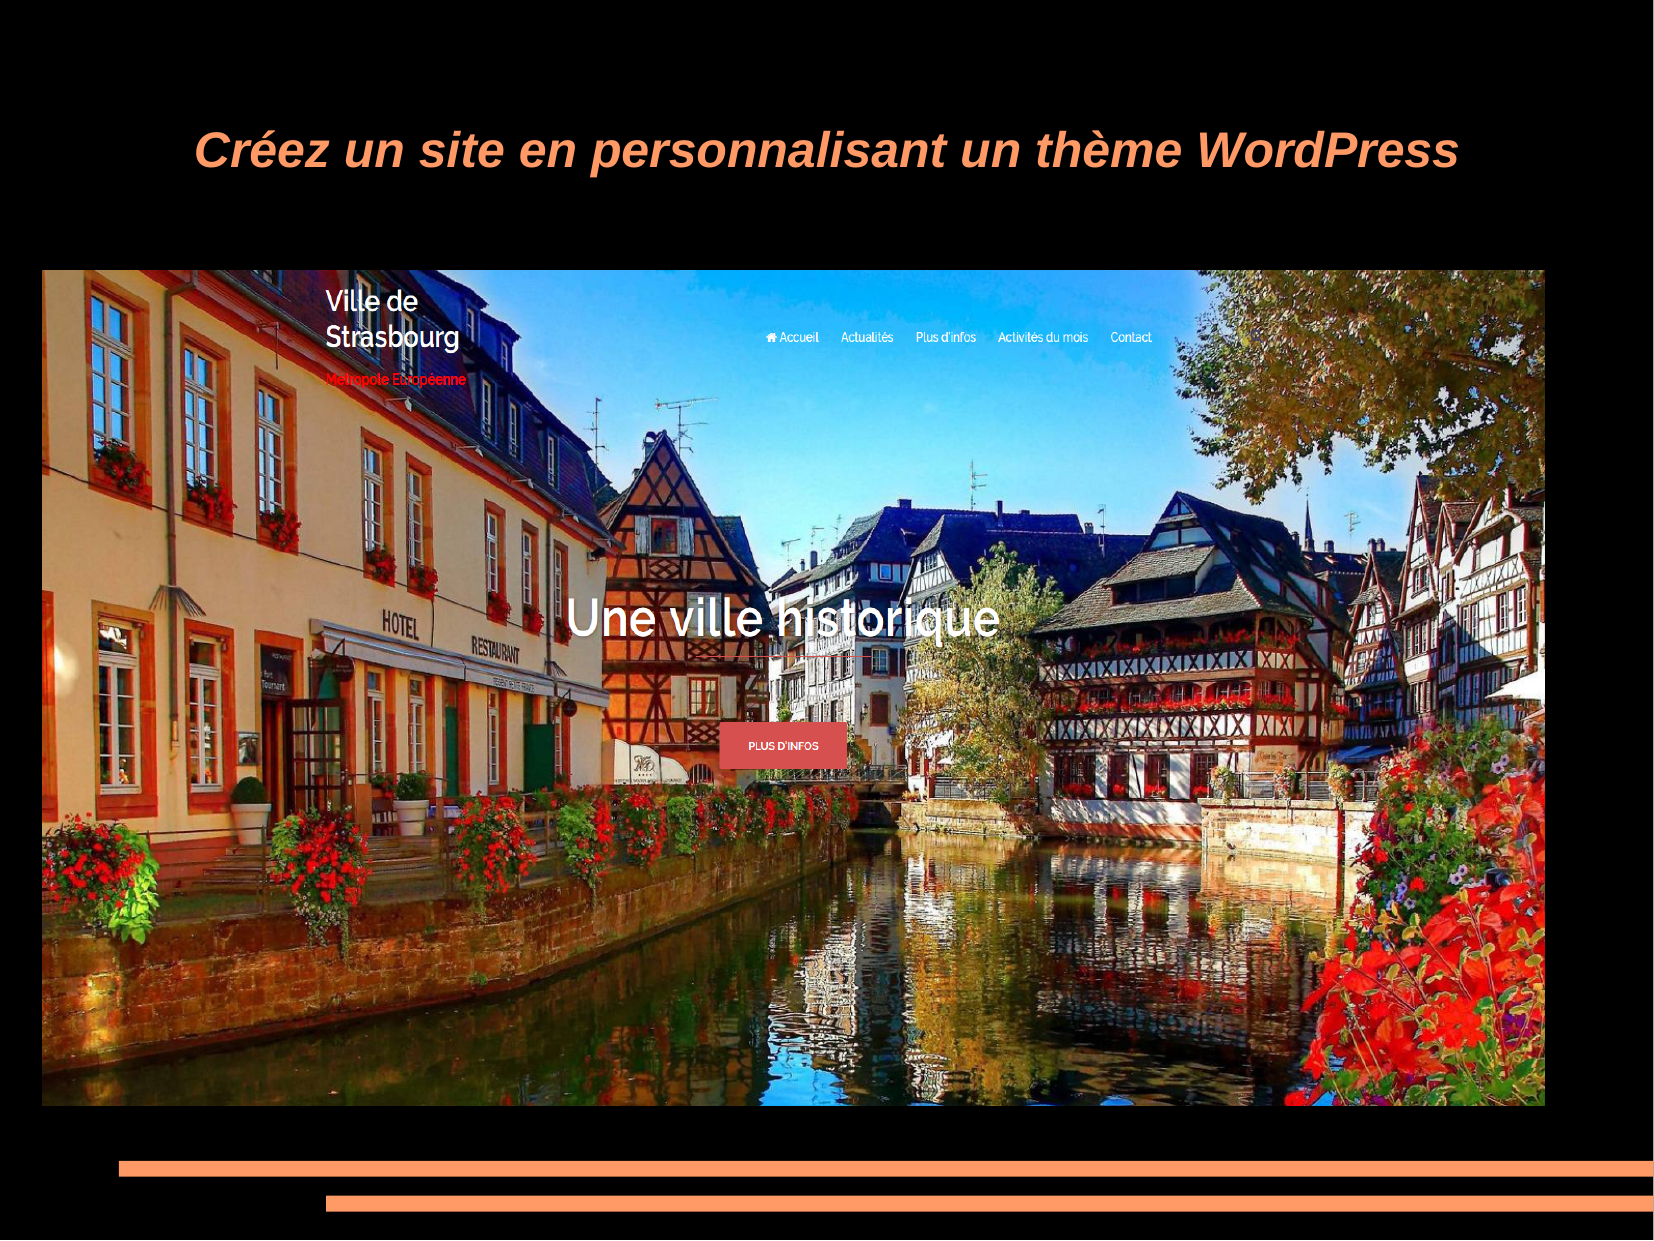

# Créez un site en personnalisant un thème WordPress